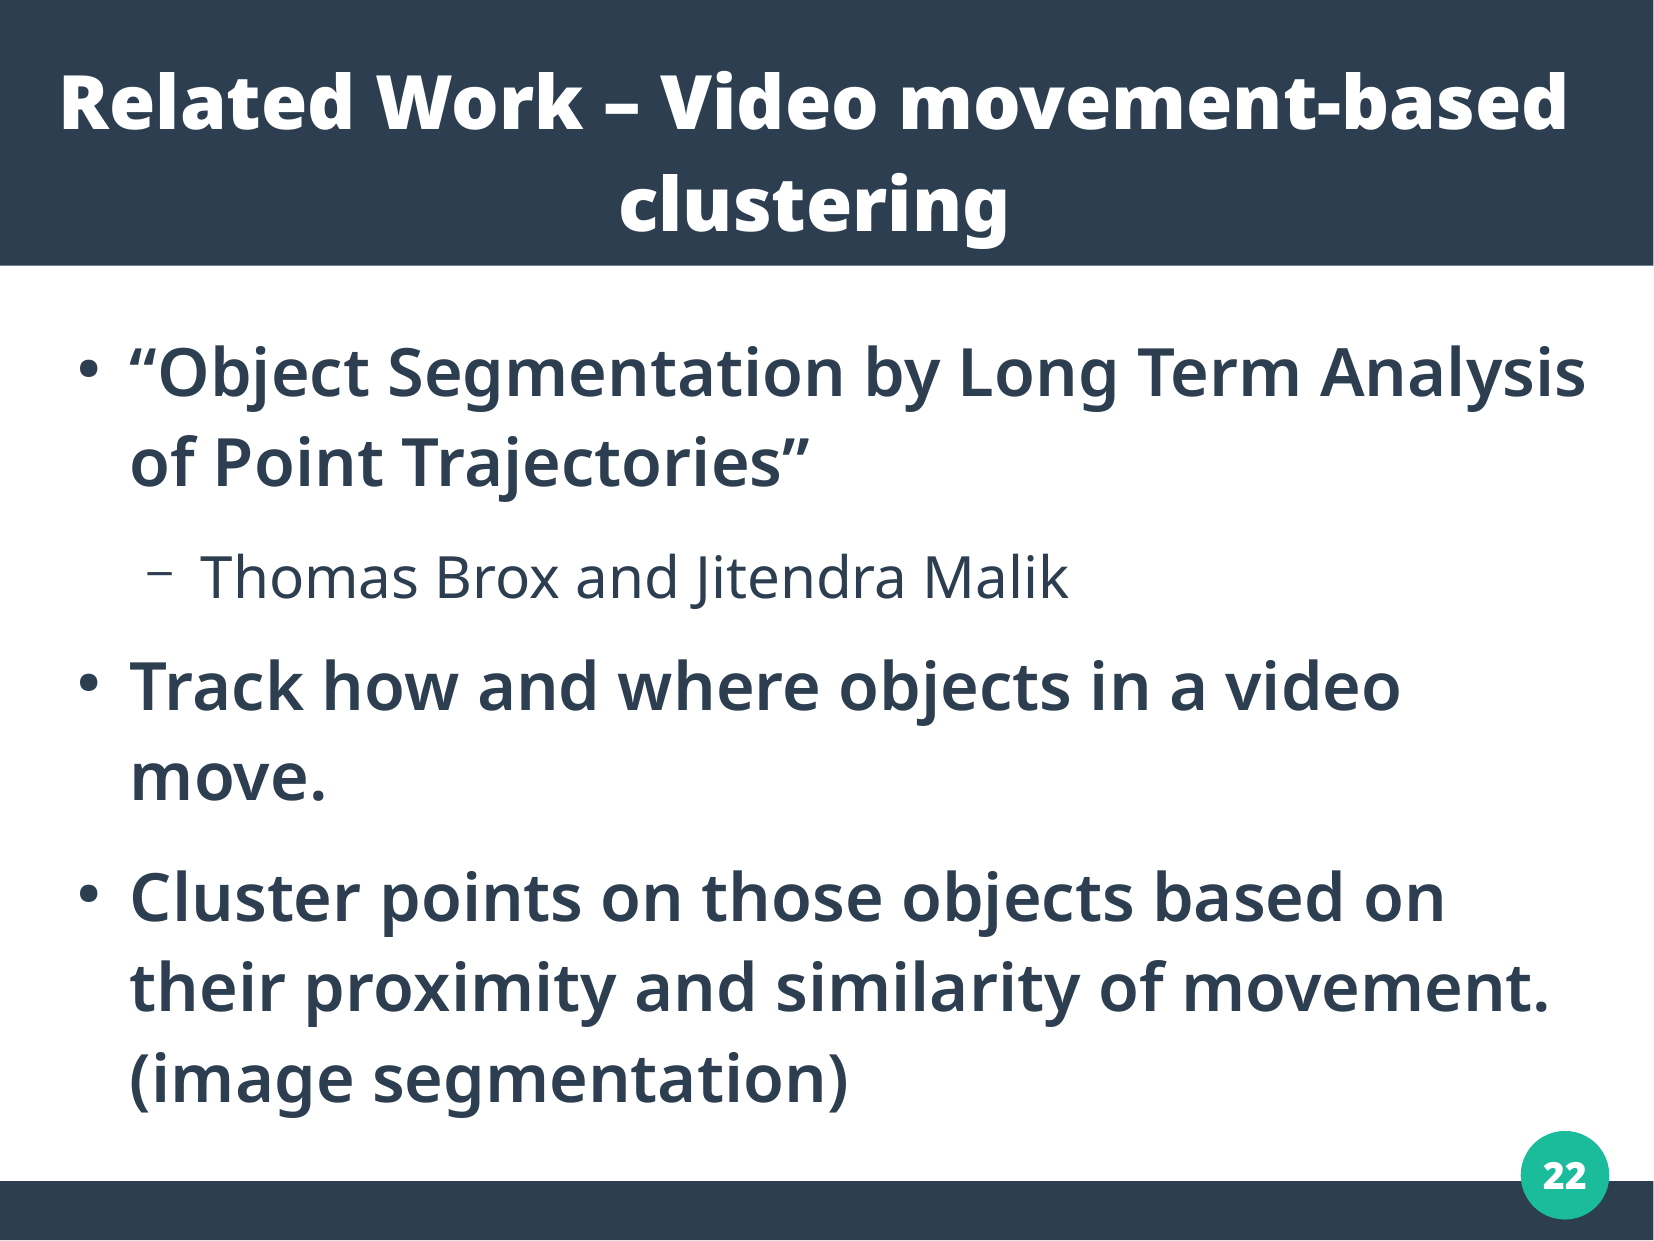

# Related Work – Video movement-based clustering
“Object Segmentation by Long Term Analysis of Point Trajectories”
Thomas Brox and Jitendra Malik
Track how and where objects in a video move.
Cluster points on those objects based on their proximity and similarity of movement. (image segmentation)
22